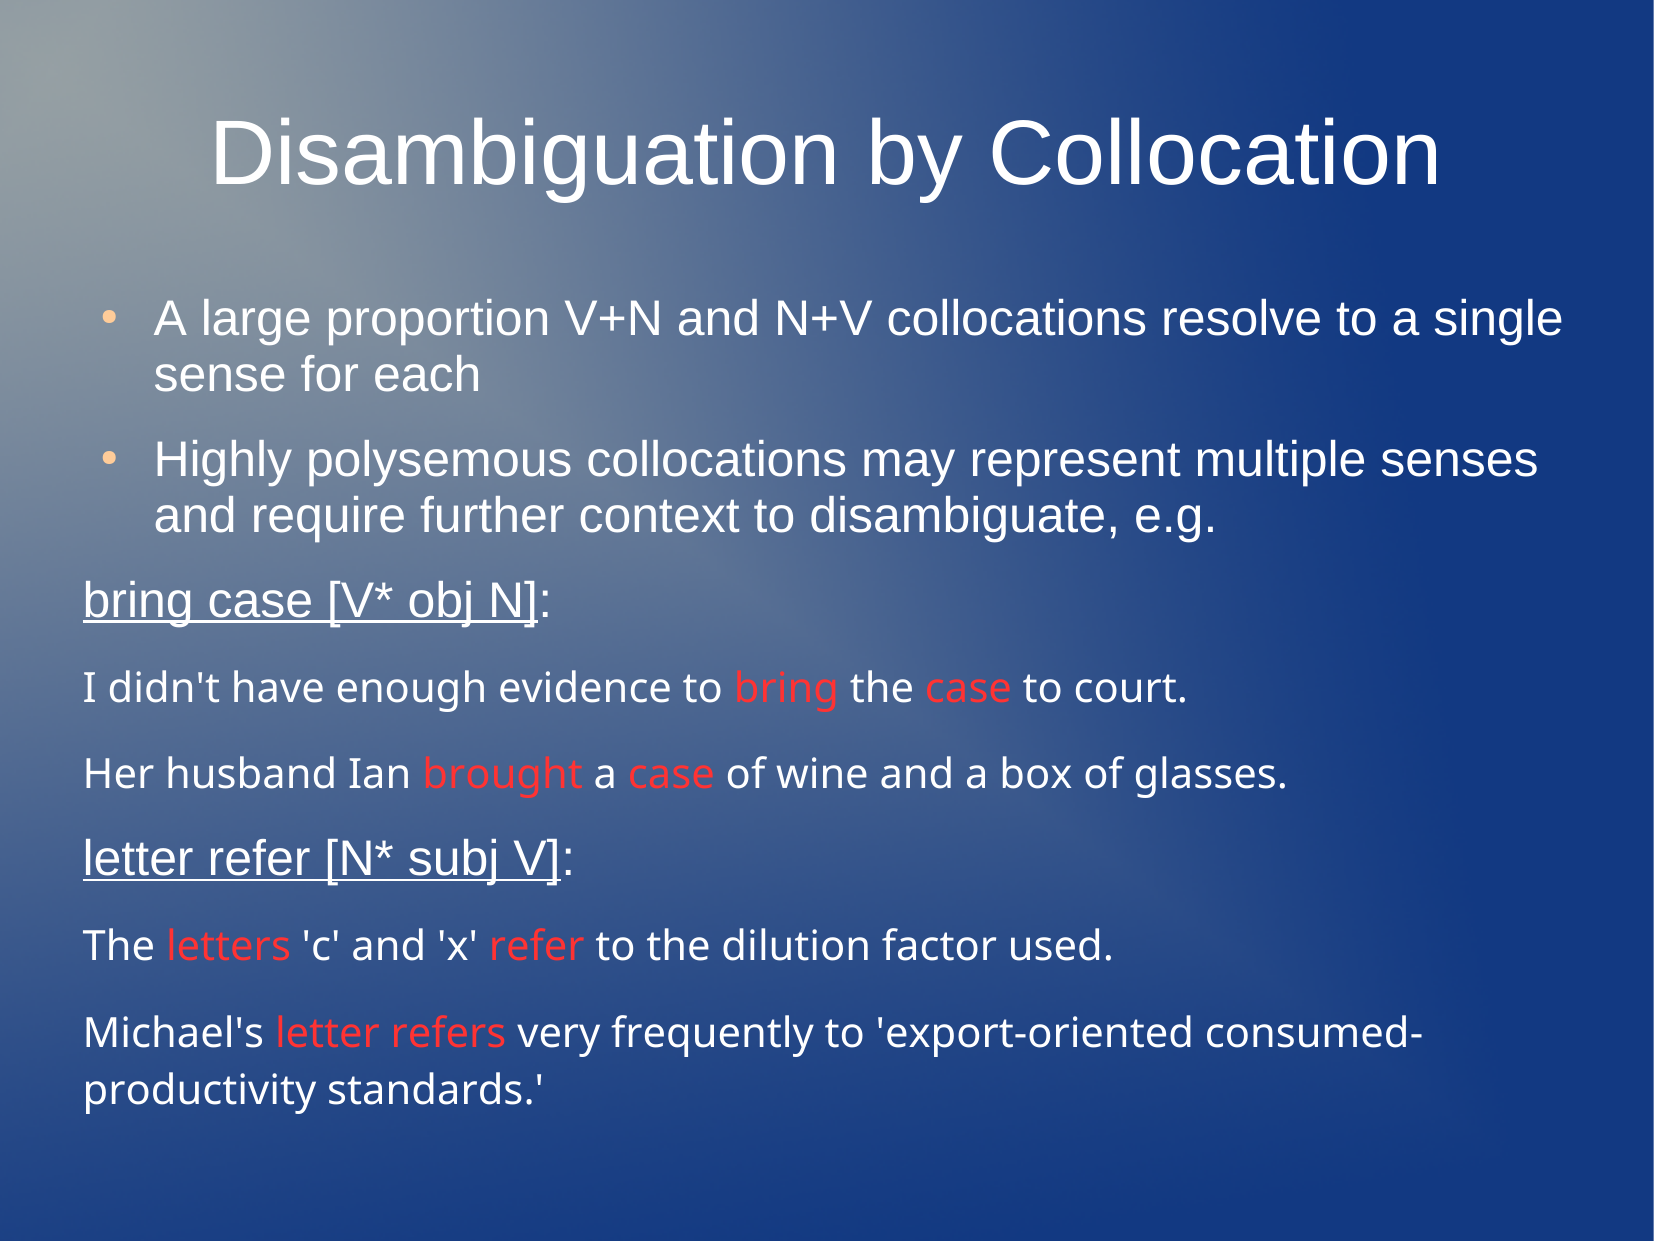

# Disambiguation by Collocation
A large proportion V+N and N+V collocations resolve to a single sense for each
Highly polysemous collocations may represent multiple senses and require further context to disambiguate, e.g.
bring case [V* obj N]:
I didn't have enough evidence to bring the case to court.
Her husband Ian brought a case of wine and a box of glasses.
letter refer [N* subj V]:
The letters 'c' and 'x' refer to the dilution factor used.
Michael's letter refers very frequently to 'export-oriented consumed-productivity standards.'